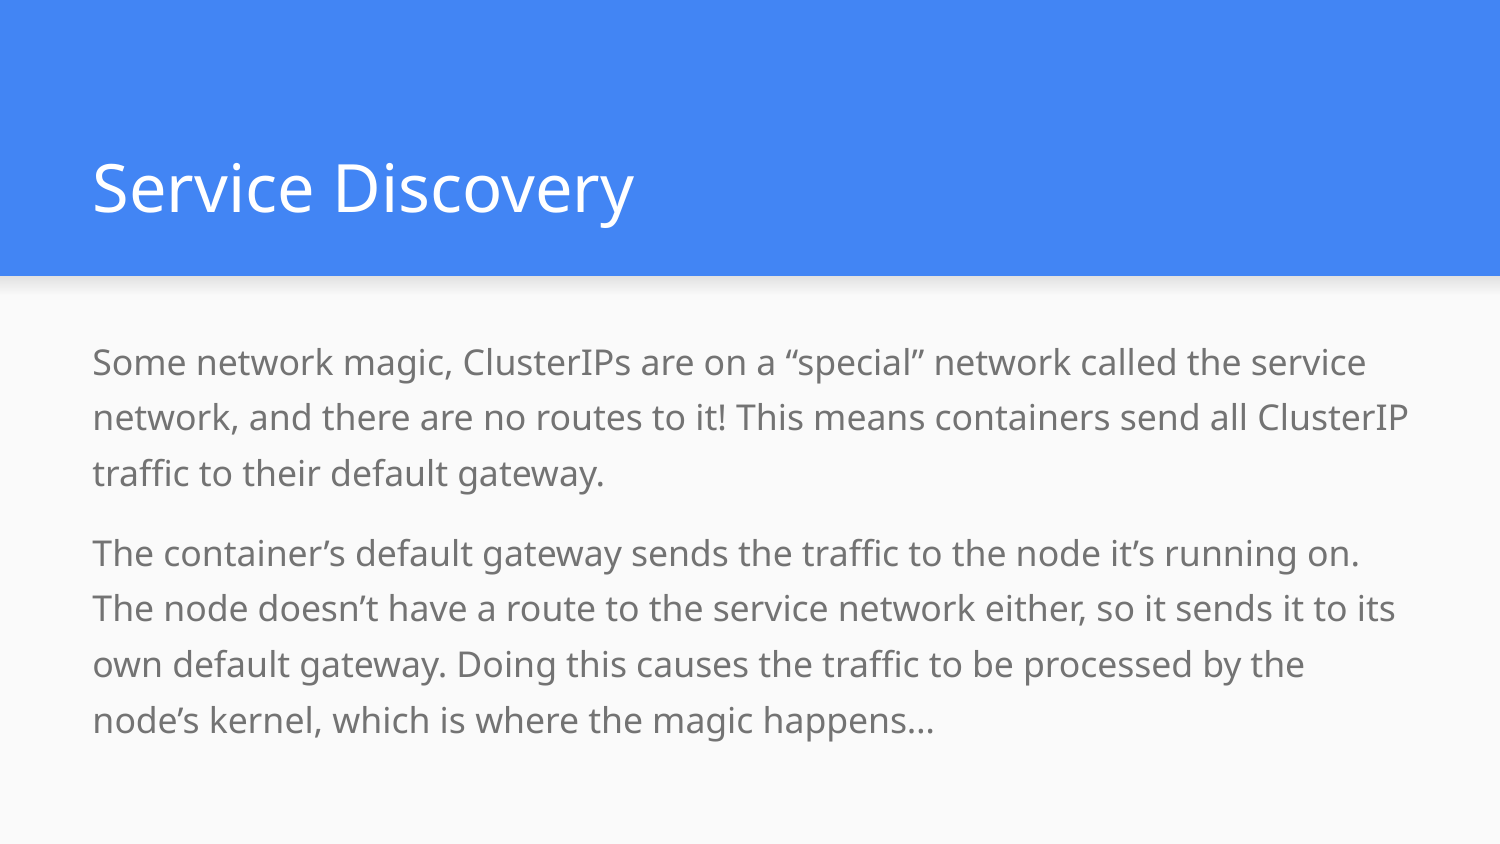

# Service Discovery
Some network magic, ClusterIPs are on a “special” network called the service network, and there are no routes to it! This means containers send all ClusterIP traffic to their default gateway.
The container’s default gateway sends the traffic to the node it’s running on. The node doesn’t have a route to the service network either, so it sends it to its own default gateway. Doing this causes the traffic to be processed by the node’s kernel, which is where the magic happens…